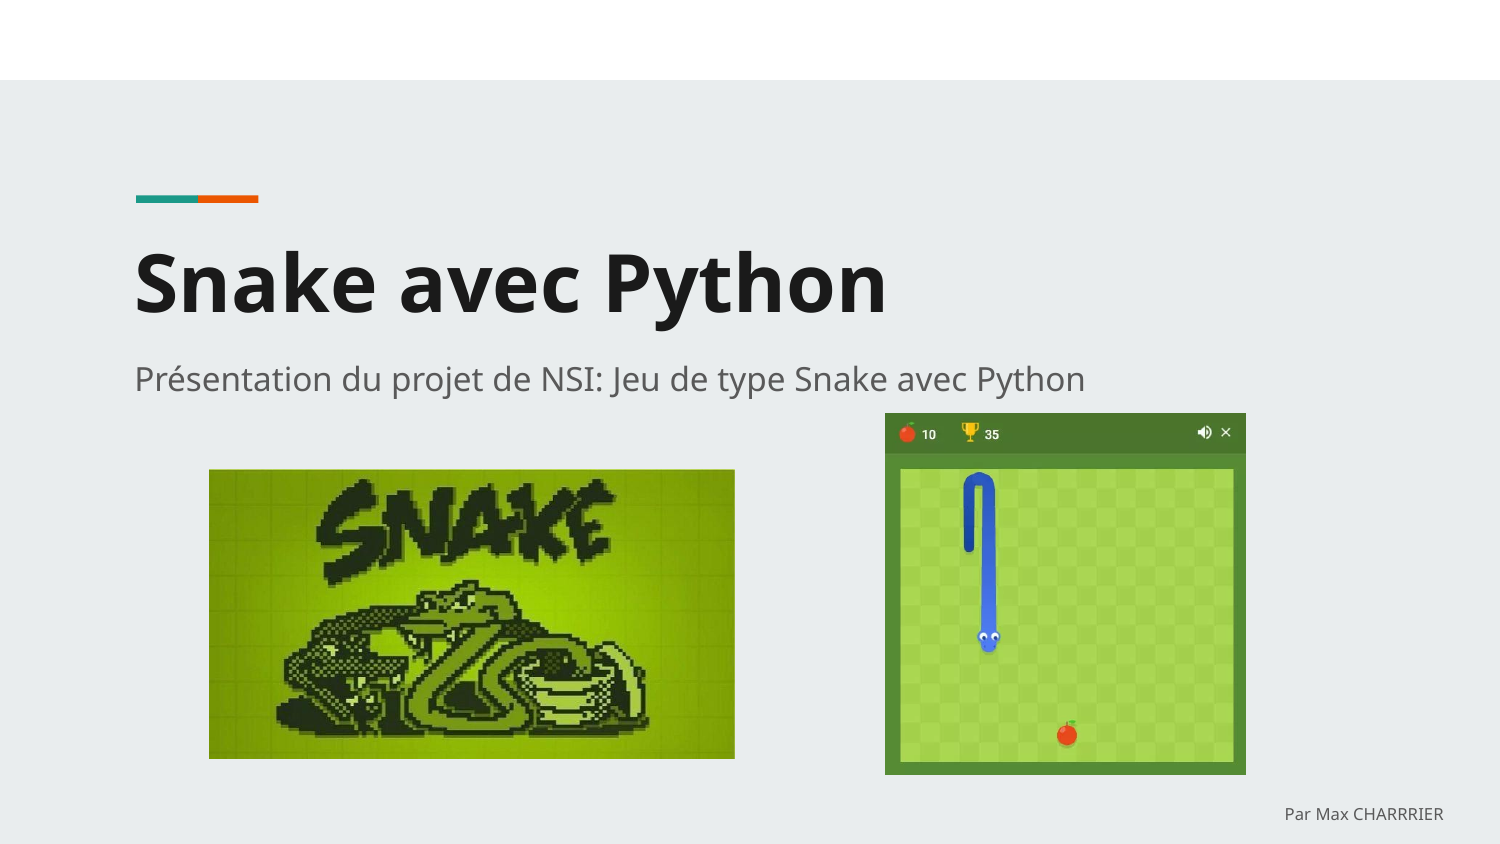

# Snake avec Python
Présentation du projet de NSI: Jeu de type Snake avec Python
Par Max CHARRRIER